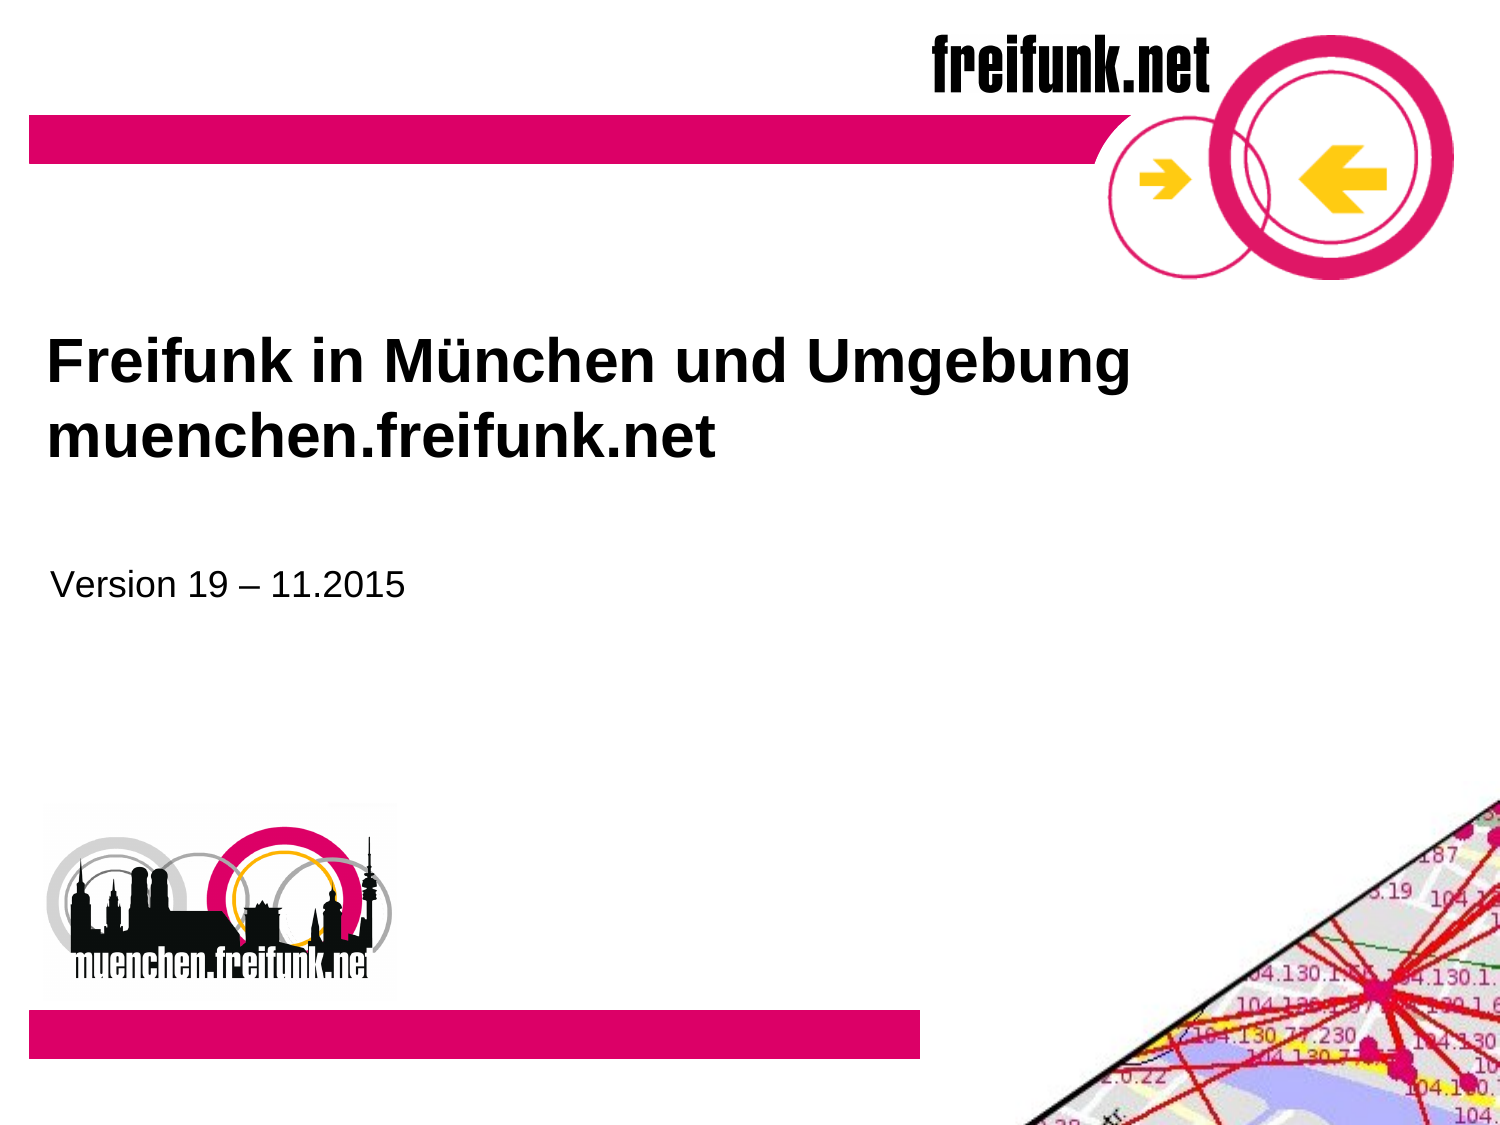

Freifunk in München und Umgebung
muenchen.freifunk.net
Version 19 – 11.2015